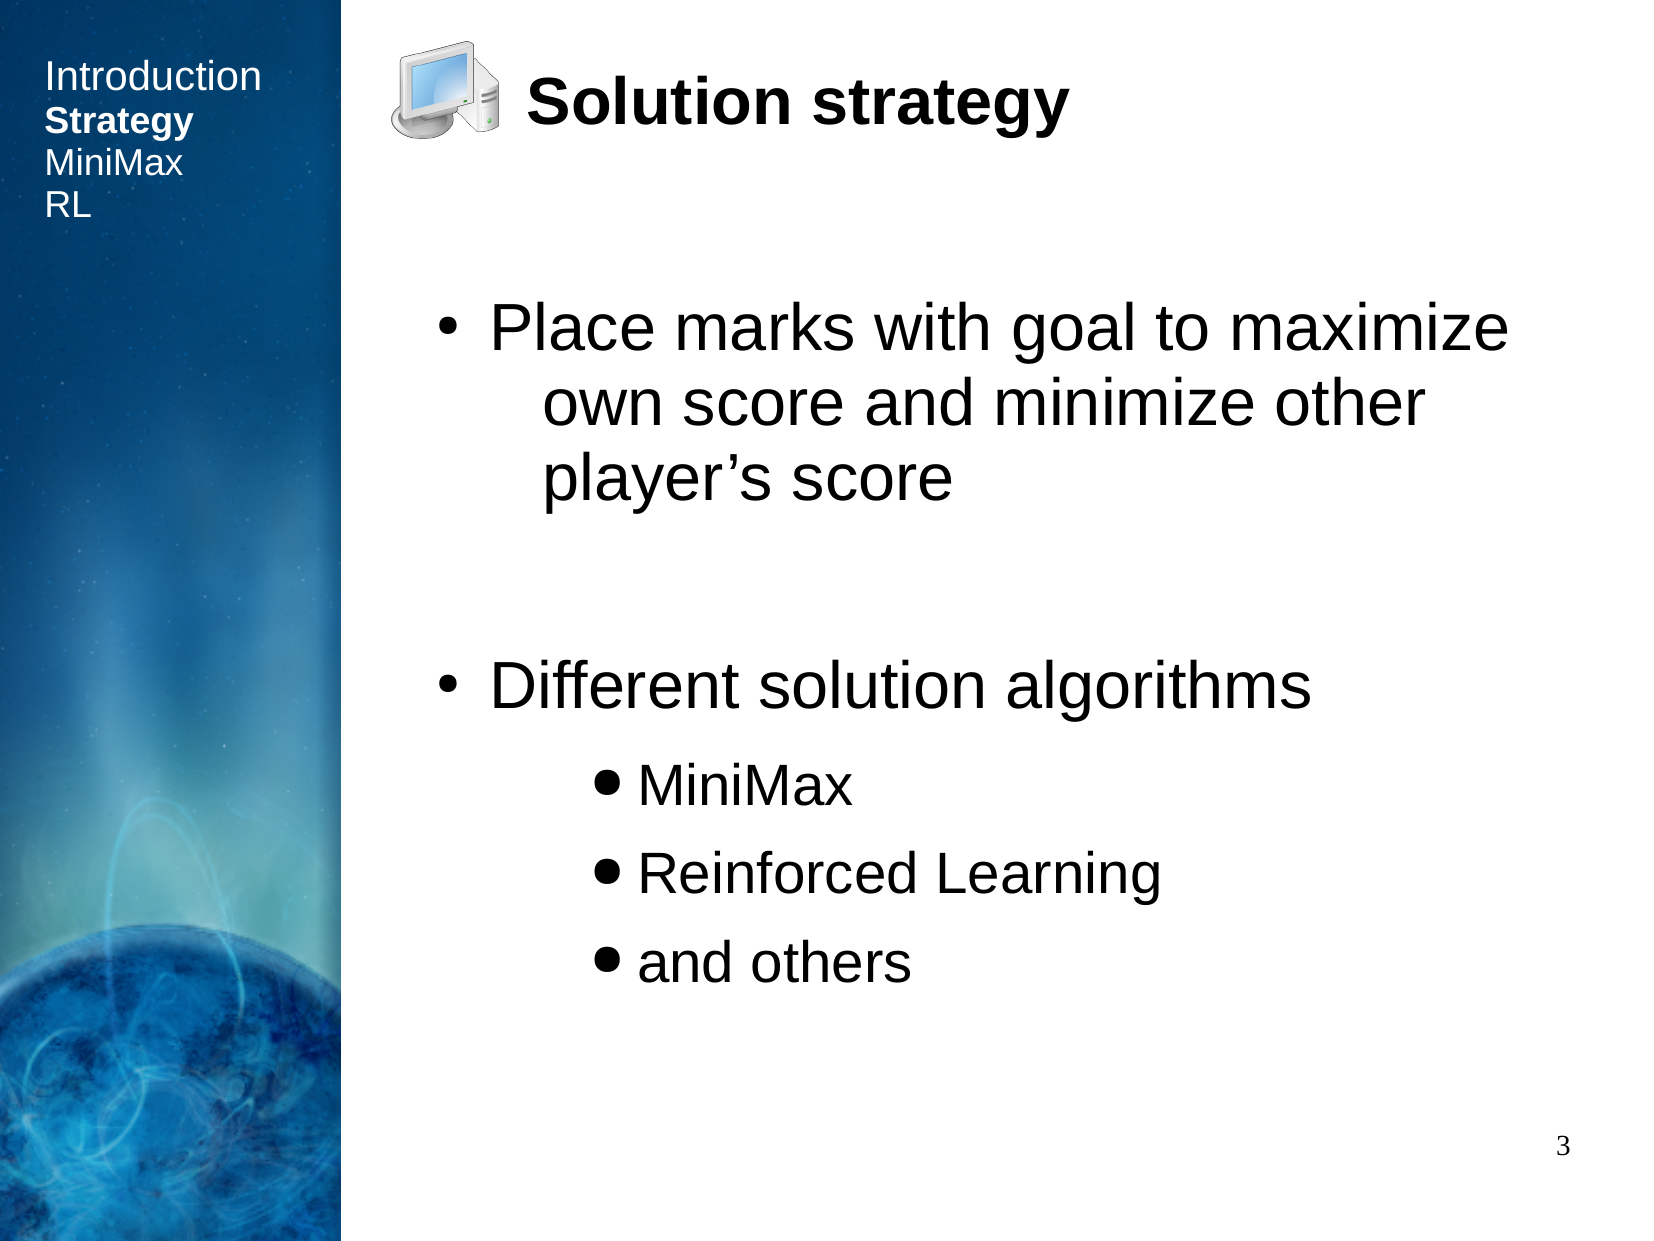

Introduction
Strategy
MiniMax
RL
# Agenda
Solution strategy
Place marks with goal to maximize own score and minimize other player’s score
Different solution algorithms
MiniMax
Reinforced Learning
and others
3